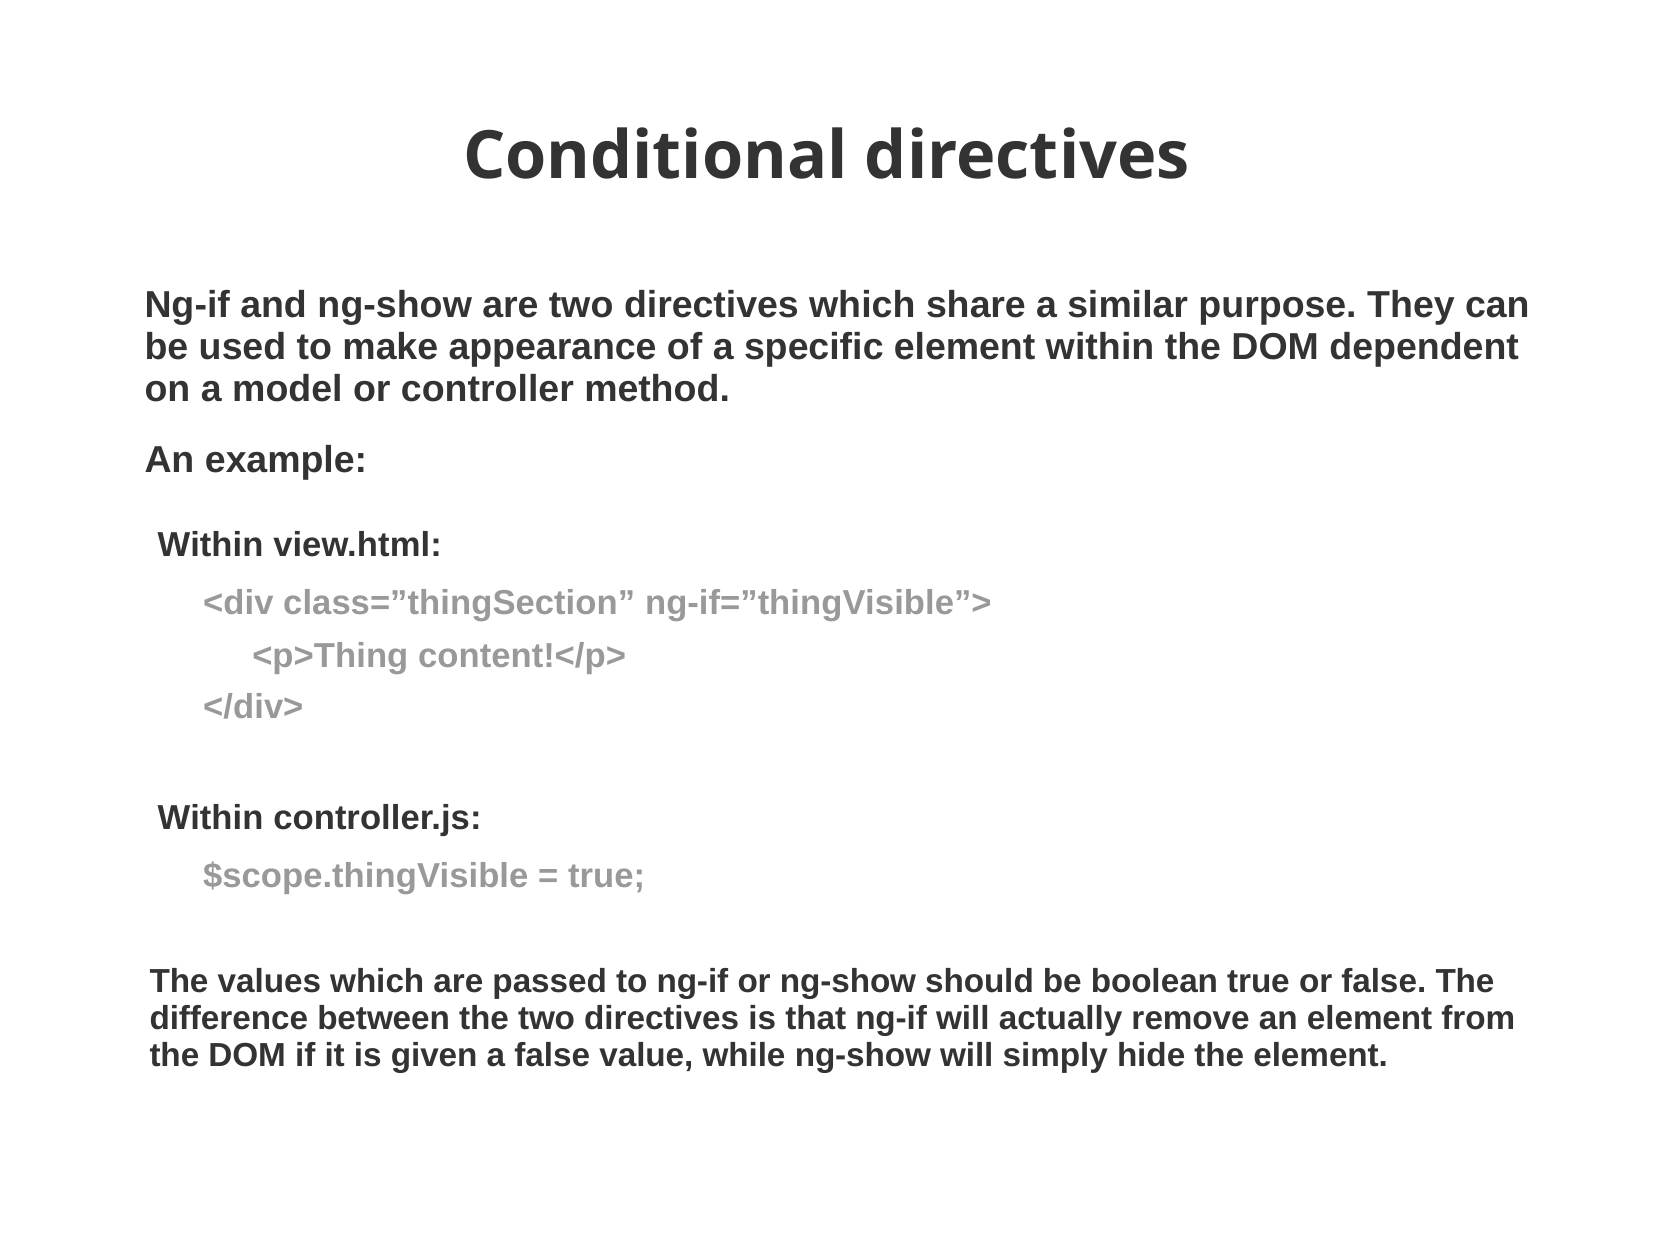

# Conditional directives
Ng-if and ng-show are two directives which share a similar purpose. They can be used to make appearance of a specific element within the DOM dependent on a model or controller method.
An example:
Within view.html:
<div class=”thingSection” ng-if=”thingVisible”>
<p>Thing content!</p>
</div>
Within controller.js:
$scope.thingVisible = true;
The values which are passed to ng-if or ng-show should be boolean true or false. The difference between the two directives is that ng-if will actually remove an element from the DOM if it is given a false value, while ng-show will simply hide the element.